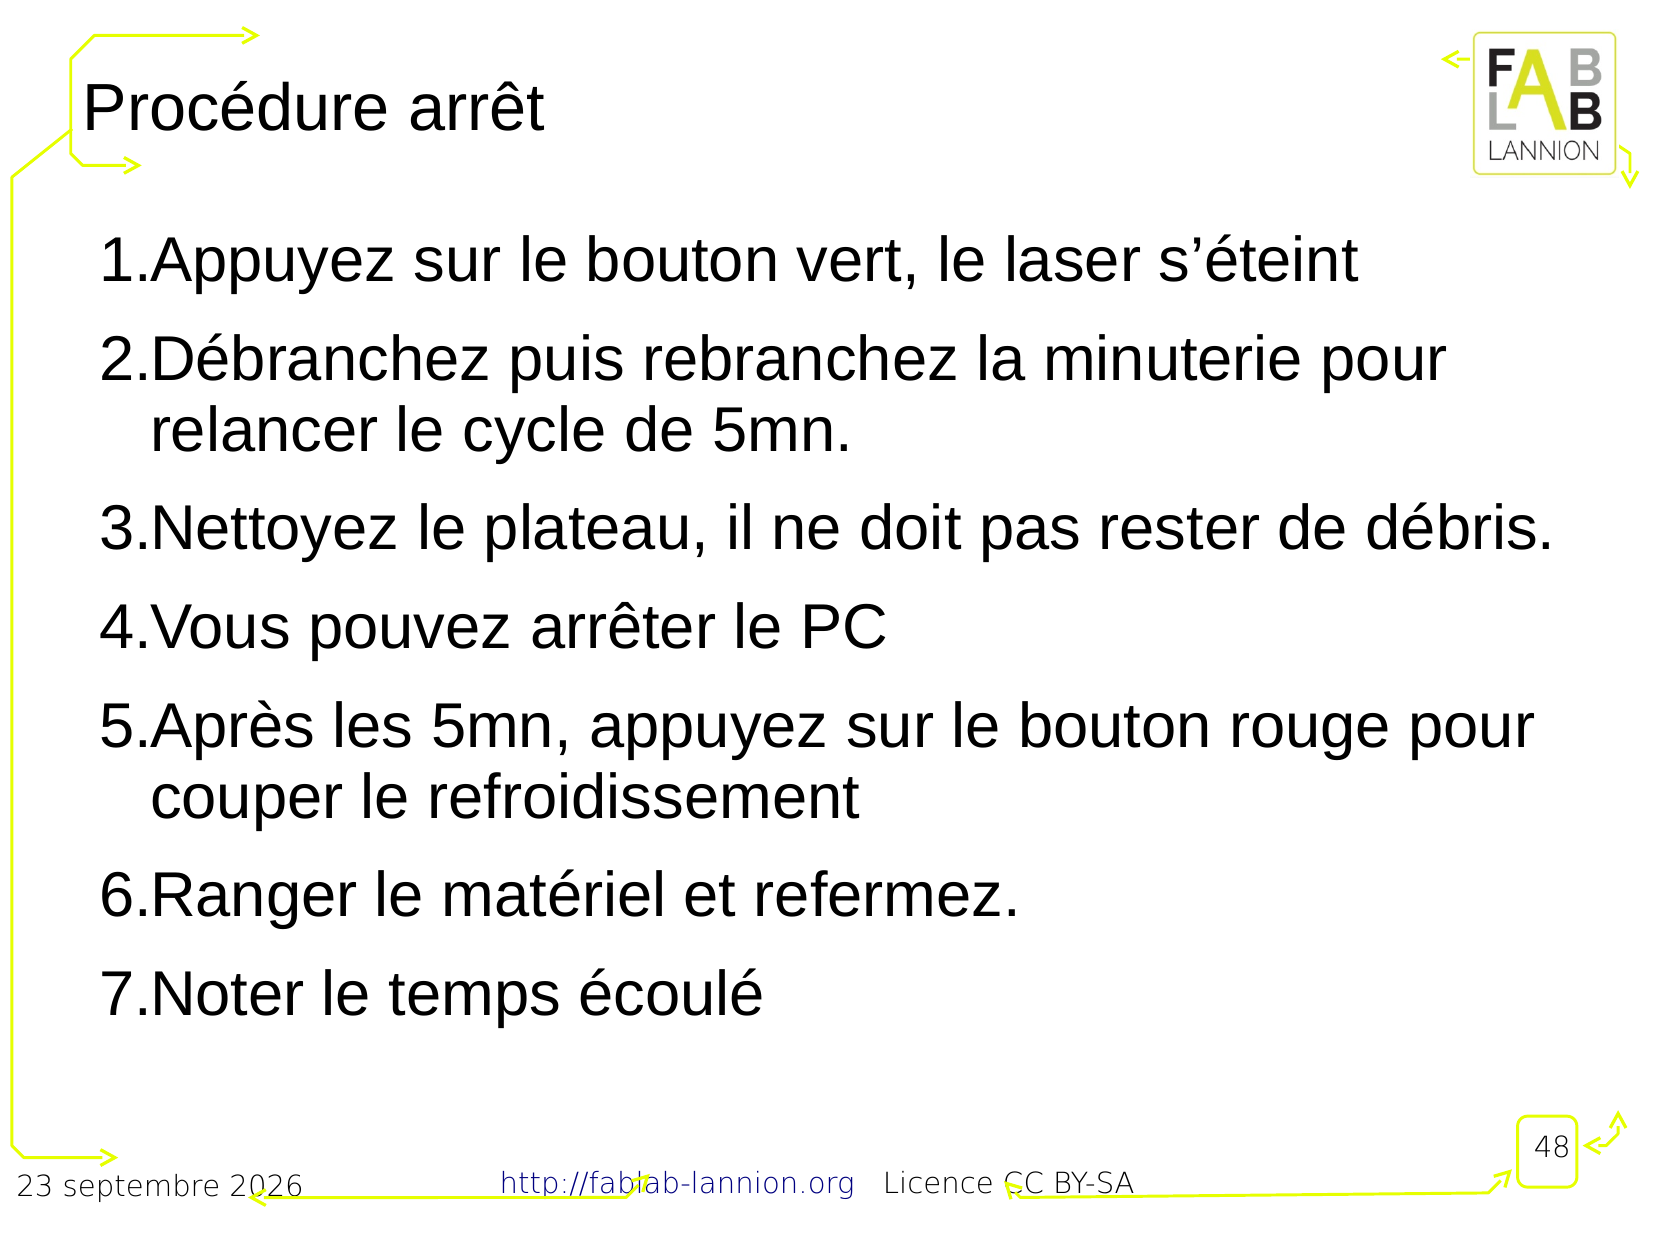

# Procédure arrêt
Appuyez sur le bouton vert, le laser s’éteint
Débranchez puis rebranchez la minuterie pour relancer le cycle de 5mn.
Nettoyez le plateau, il ne doit pas rester de débris.
Vous pouvez arrêter le PC
Après les 5mn, appuyez sur le bouton rouge pour couper le refroidissement
Ranger le matériel et refermez.
Noter le temps écoulé
48